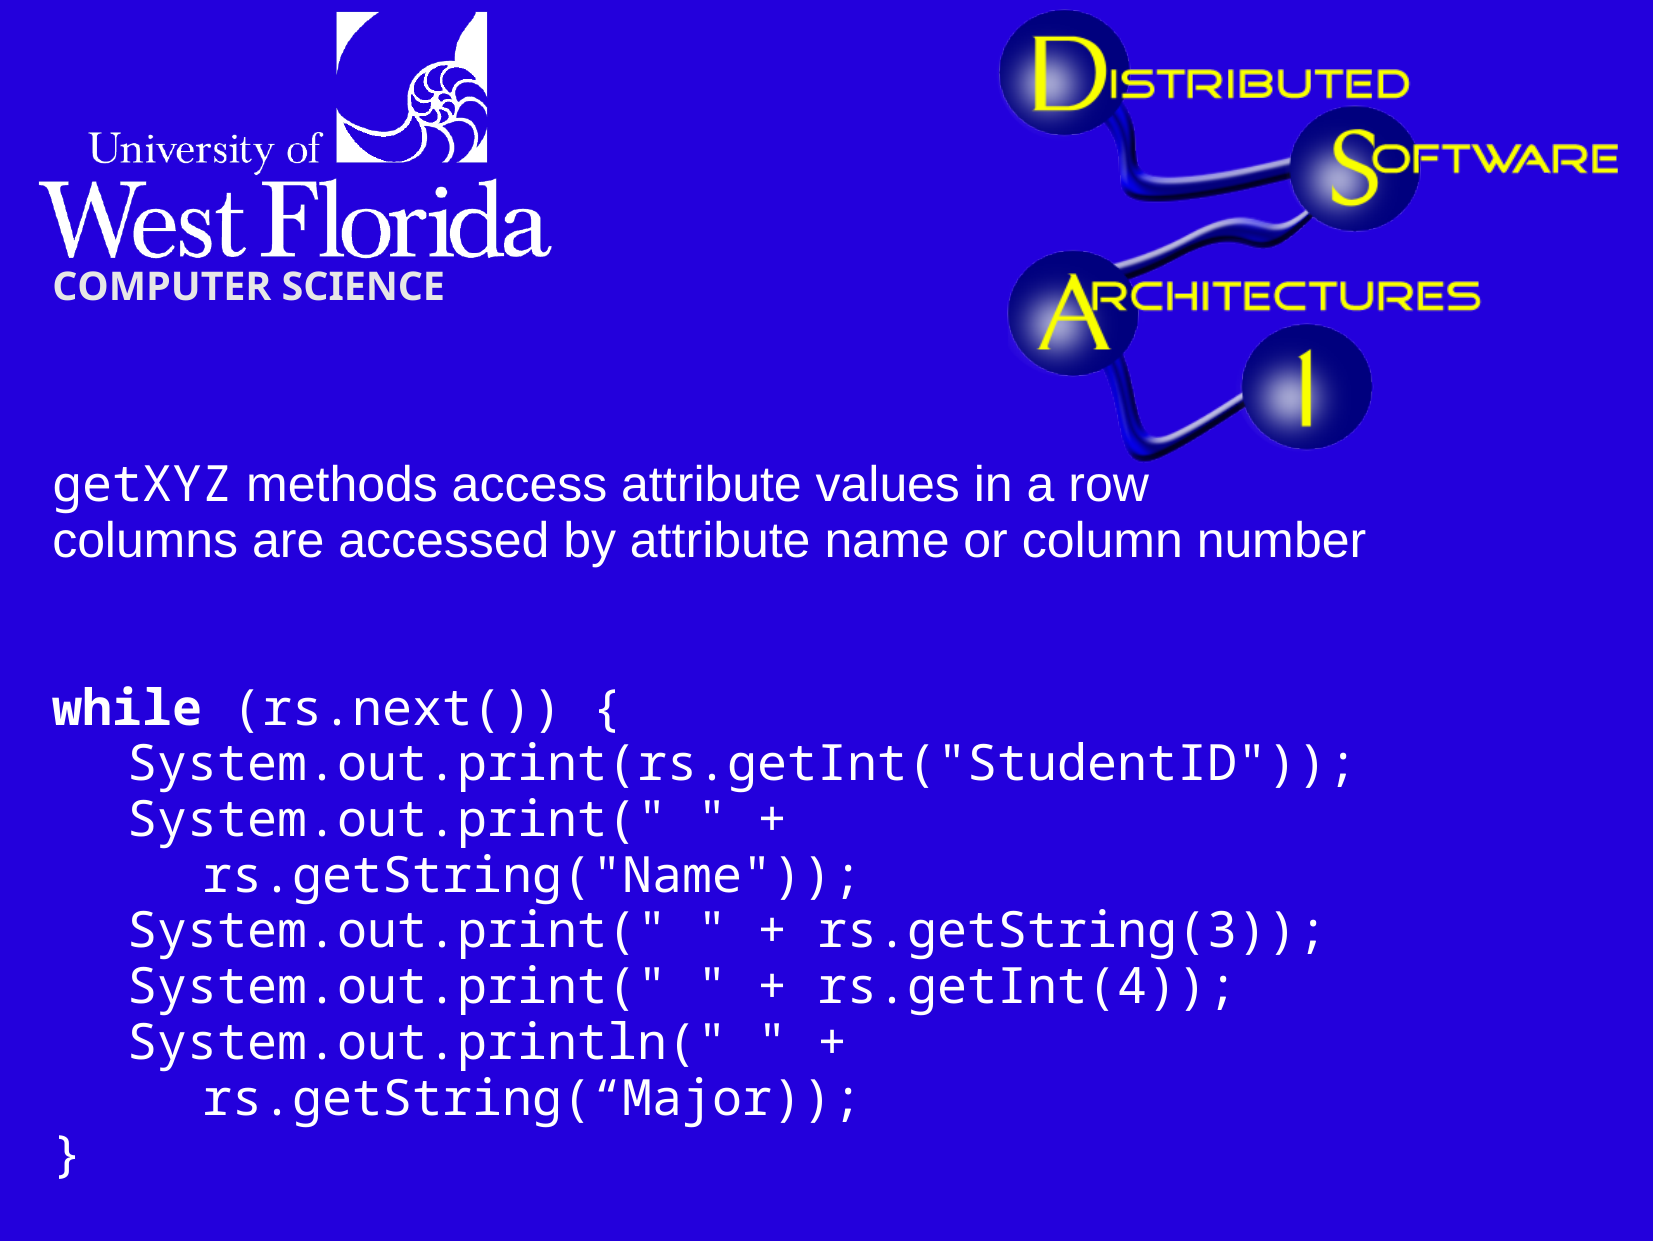

COMPUTER SCIENCE
getXYZ methods access attribute values in a row
columns are accessed by attribute name or column number
while (rs.next()) {
	System.out.print(rs.getInt("StudentID"));	System.out.print(" " +
		rs.getString("Name"));
	System.out.print(" " + rs.getString(3));	System.out.print(" " + rs.getInt(4));			System.out.println(" " +
		rs.getString(“Major));
}